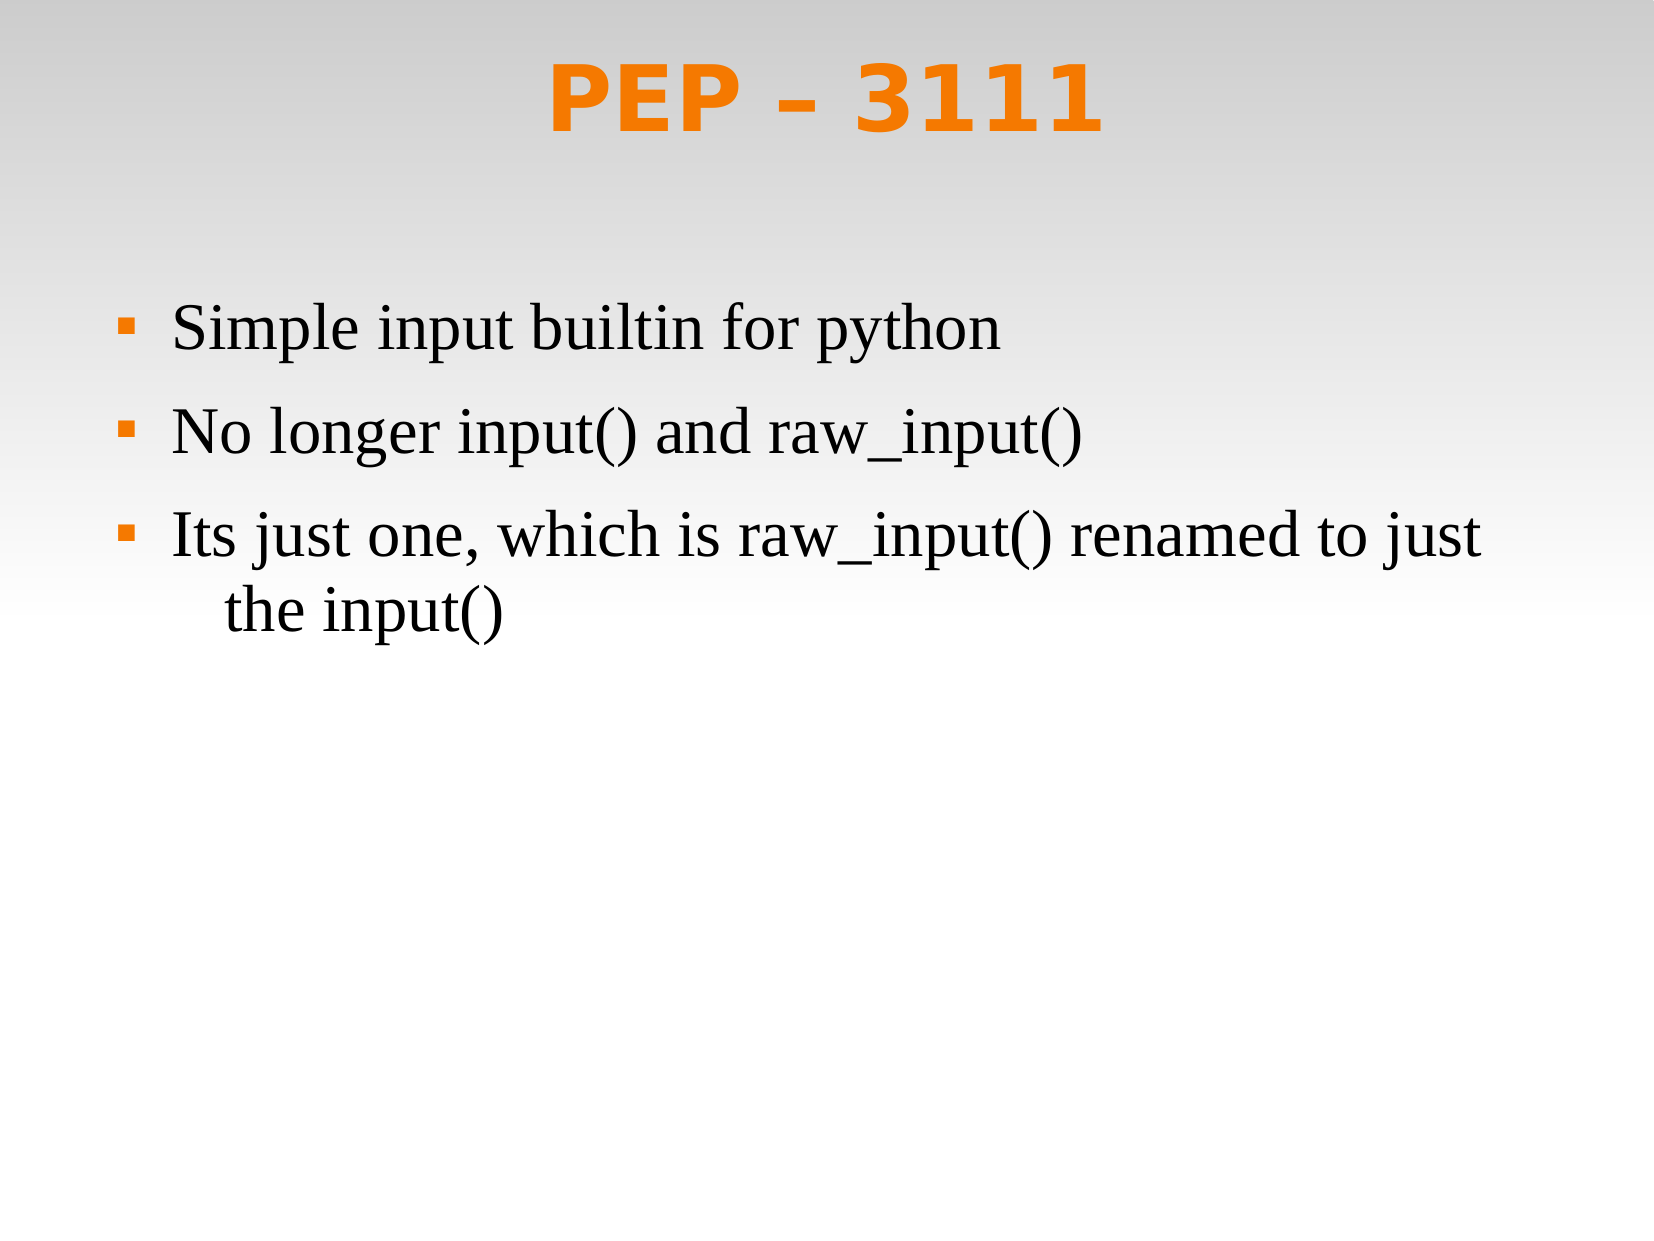

# PEP – 3111
Simple input builtin for python
No longer input() and raw_input()
Its just one, which is raw_input() renamed to just the input()